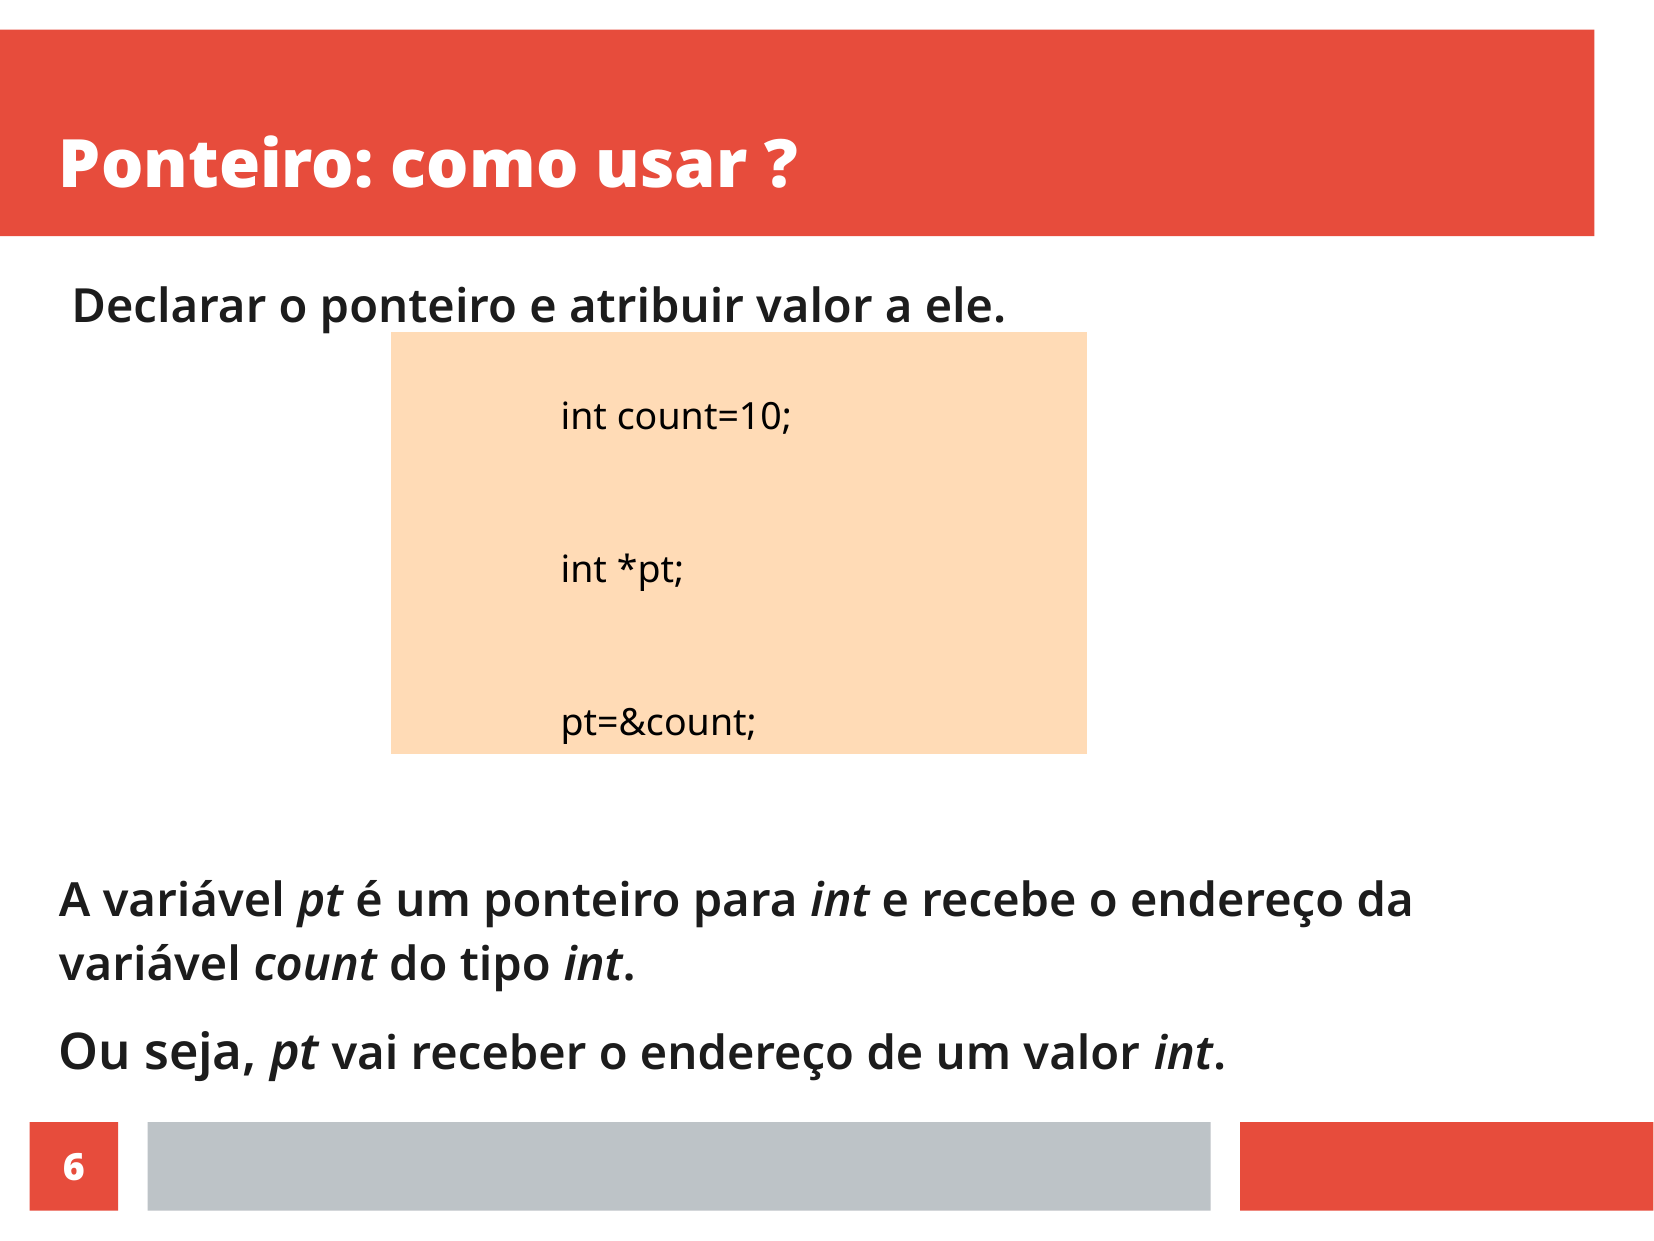

# Ponteiro: como usar ?
 Declarar o ponteiro e atribuir valor a ele.
A variável pt é um ponteiro para int e recebe o endereço da variável count do tipo int.
Ou seja, pt vai receber o endereço de um valor int.
| int count=10; int \*pt; pt=&count; |
| --- |
6